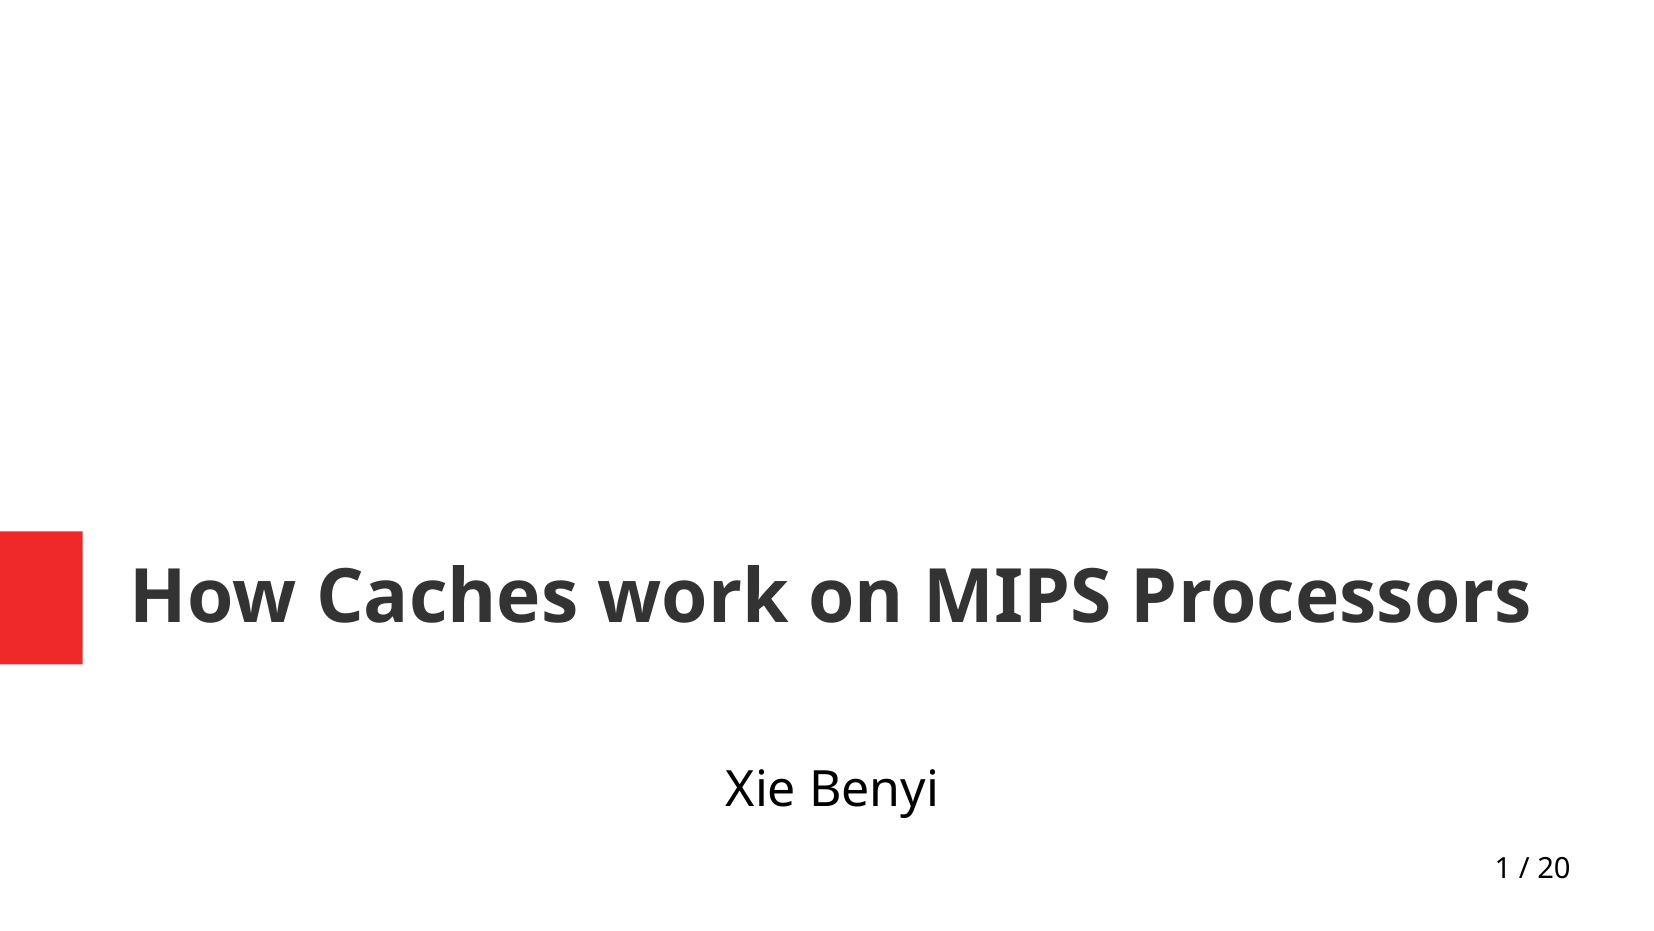

# How Caches work on MIPS Processors
Xie Benyi
1